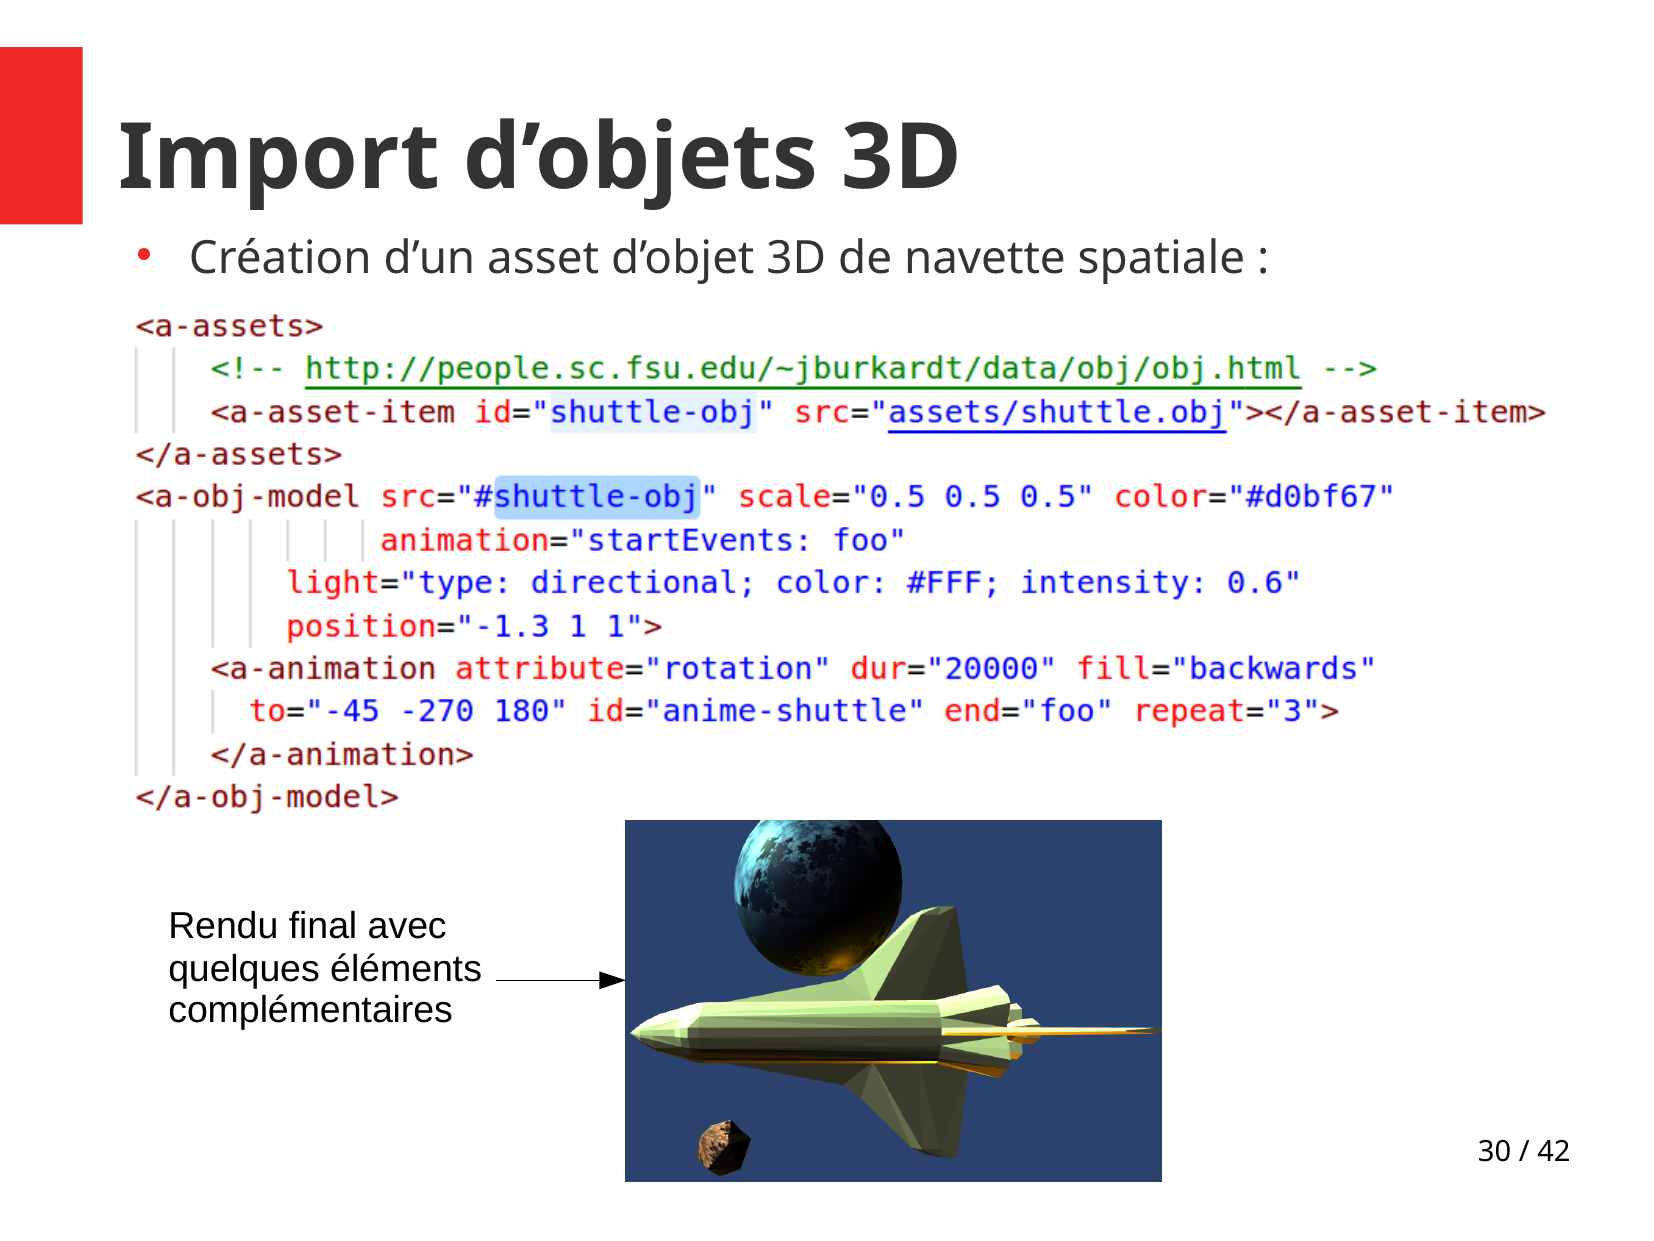

# Import d’objets 3D
Création d’un asset d’objet 3D de navette spatiale :
Rendu final avec
quelques éléments
complémentaires
30